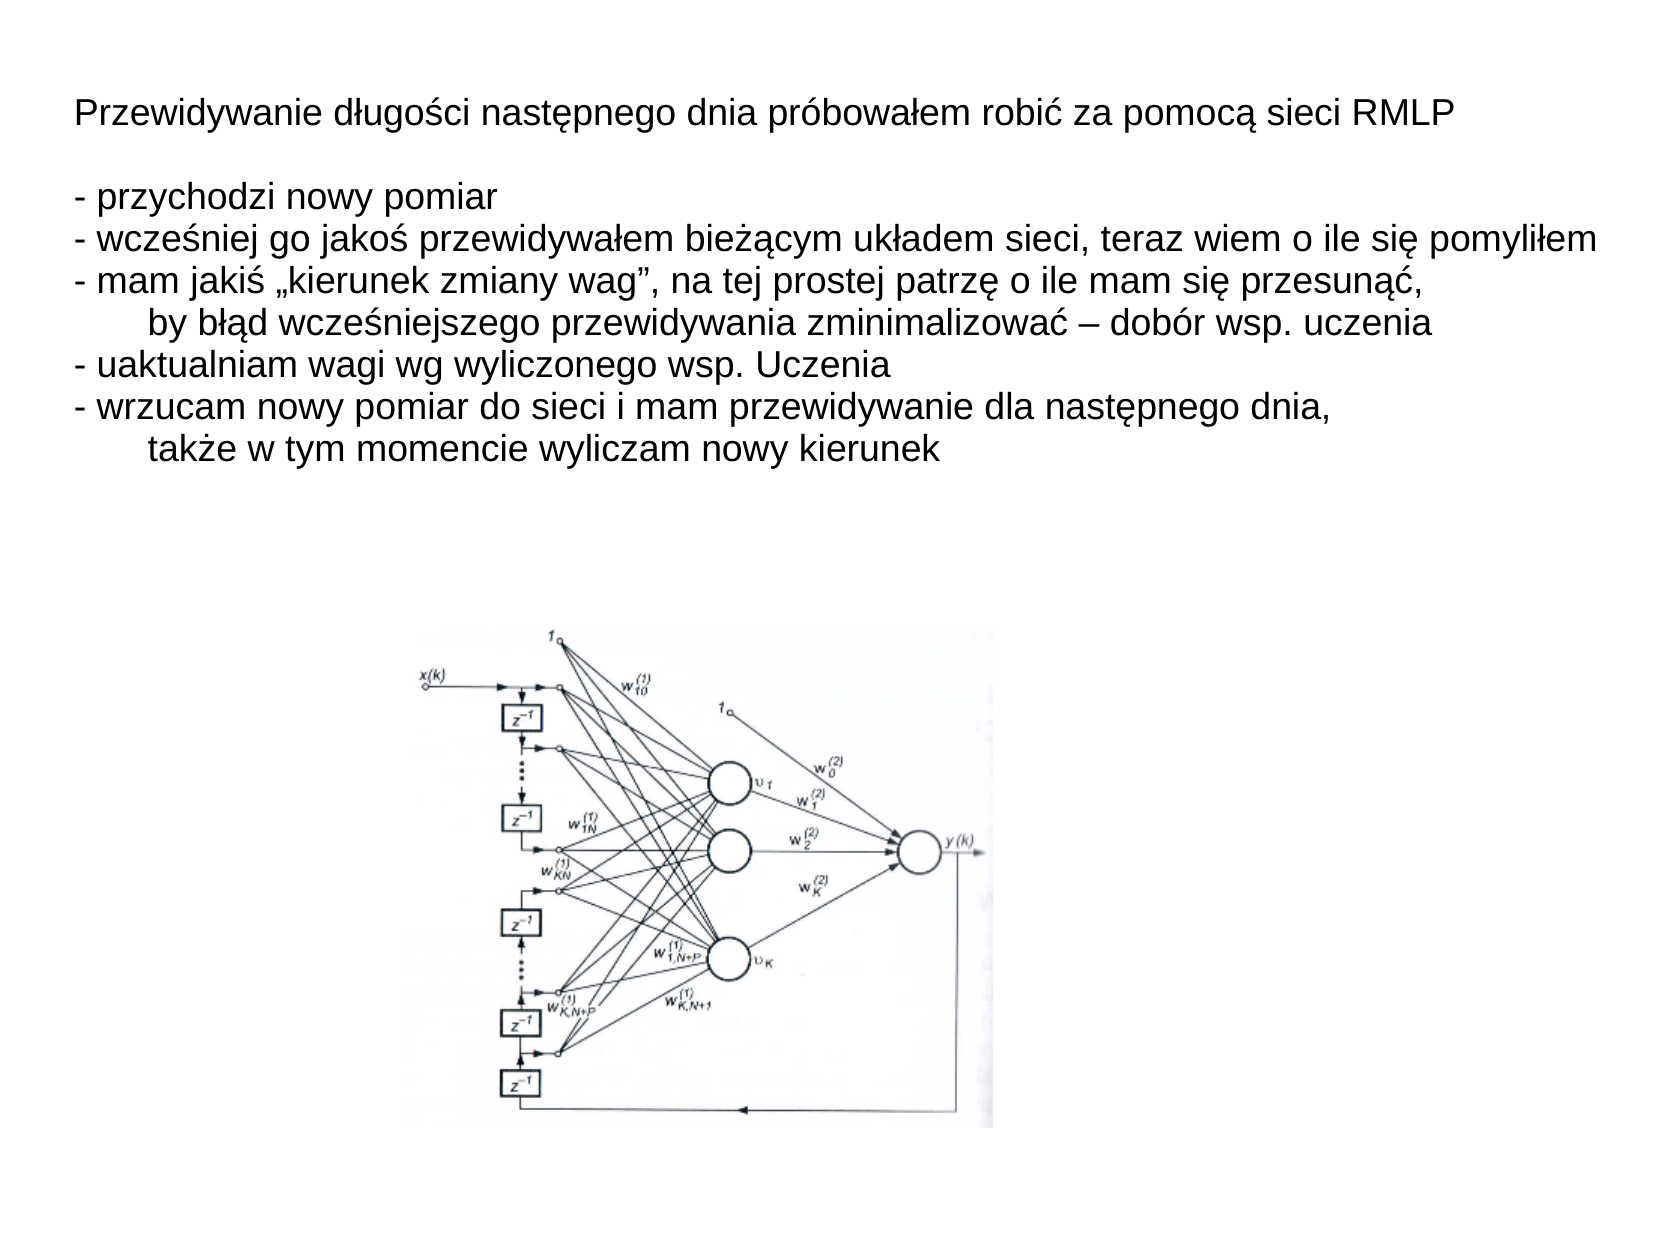

Przewidywanie długości następnego dnia próbowałem robić za pomocą sieci RMLP
- przychodzi nowy pomiar
- wcześniej go jakoś przewidywałem bieżącym układem sieci, teraz wiem o ile się pomyliłem
- mam jakiś „kierunek zmiany wag”, na tej prostej patrzę o ile mam się przesunąć,
	by błąd wcześniejszego przewidywania zminimalizować – dobór wsp. uczenia
- uaktualniam wagi wg wyliczonego wsp. Uczenia
- wrzucam nowy pomiar do sieci i mam przewidywanie dla następnego dnia,
	także w tym momencie wyliczam nowy kierunek